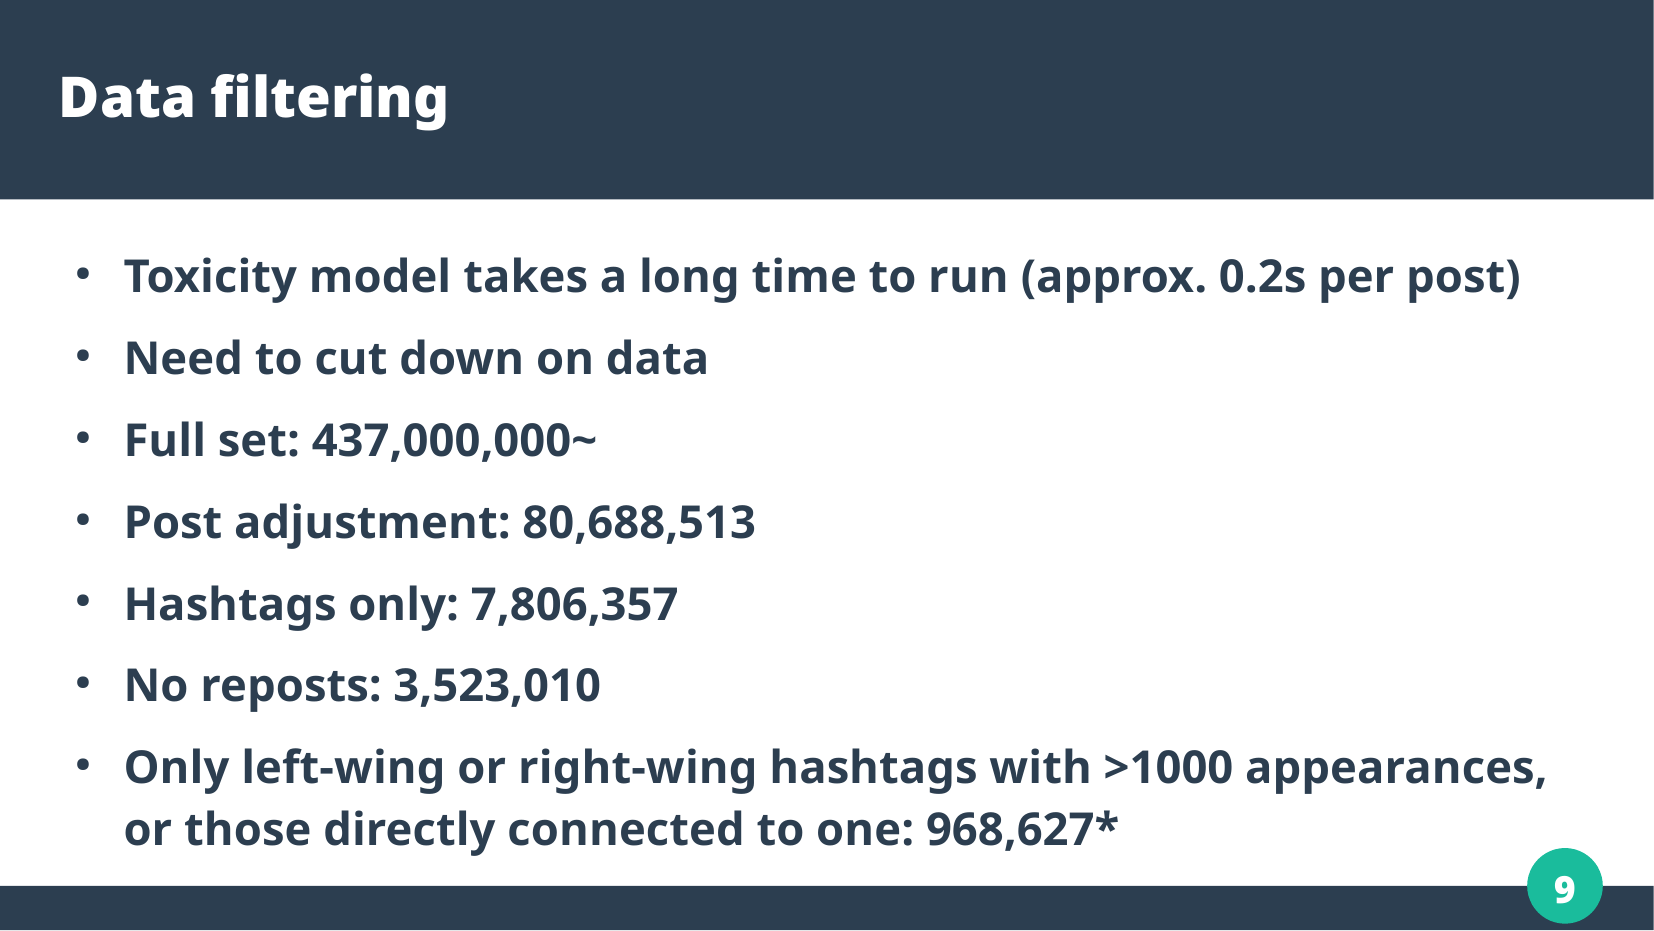

# Data filtering
Toxicity model takes a long time to run (approx. 0.2s per post)
Need to cut down on data
Full set: 437,000,000~
Post adjustment: 80,688,513
Hashtags only: 7,806,357
No reposts: 3,523,010
Only left-wing or right-wing hashtags with >1000 appearances, or those directly connected to one: 968,627*